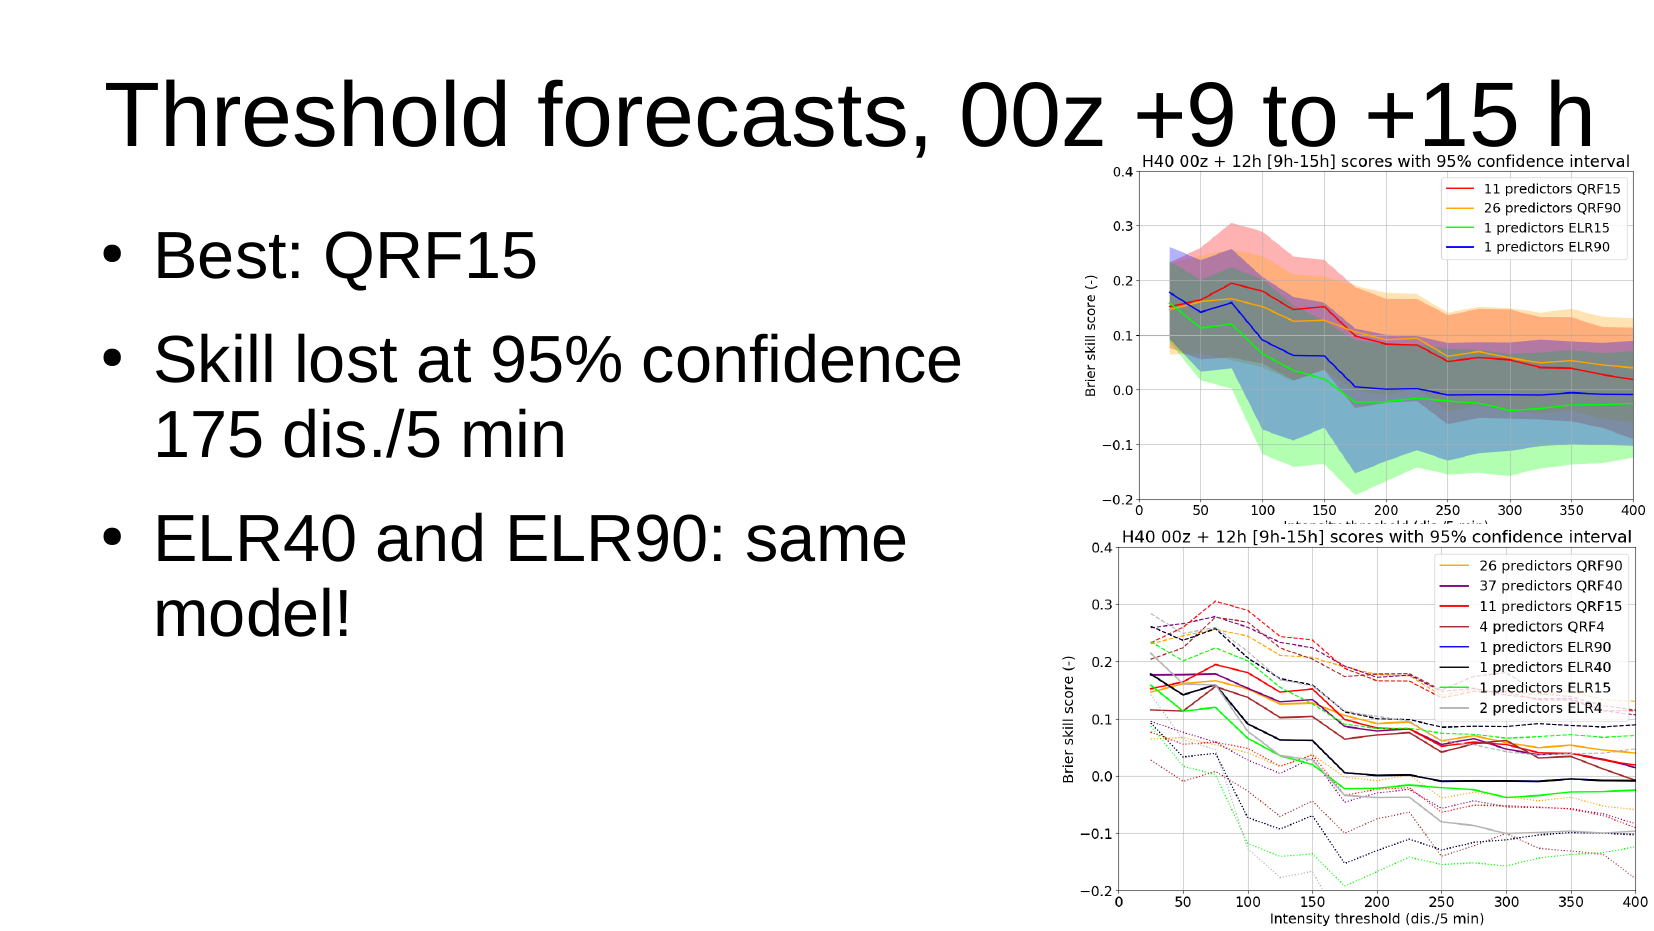

# Threshold forecasts, 00z +9 to +15 h
Best: QRF15
Skill lost at 95% confidence 175 dis./5 min
ELR40 and ELR90: same model!